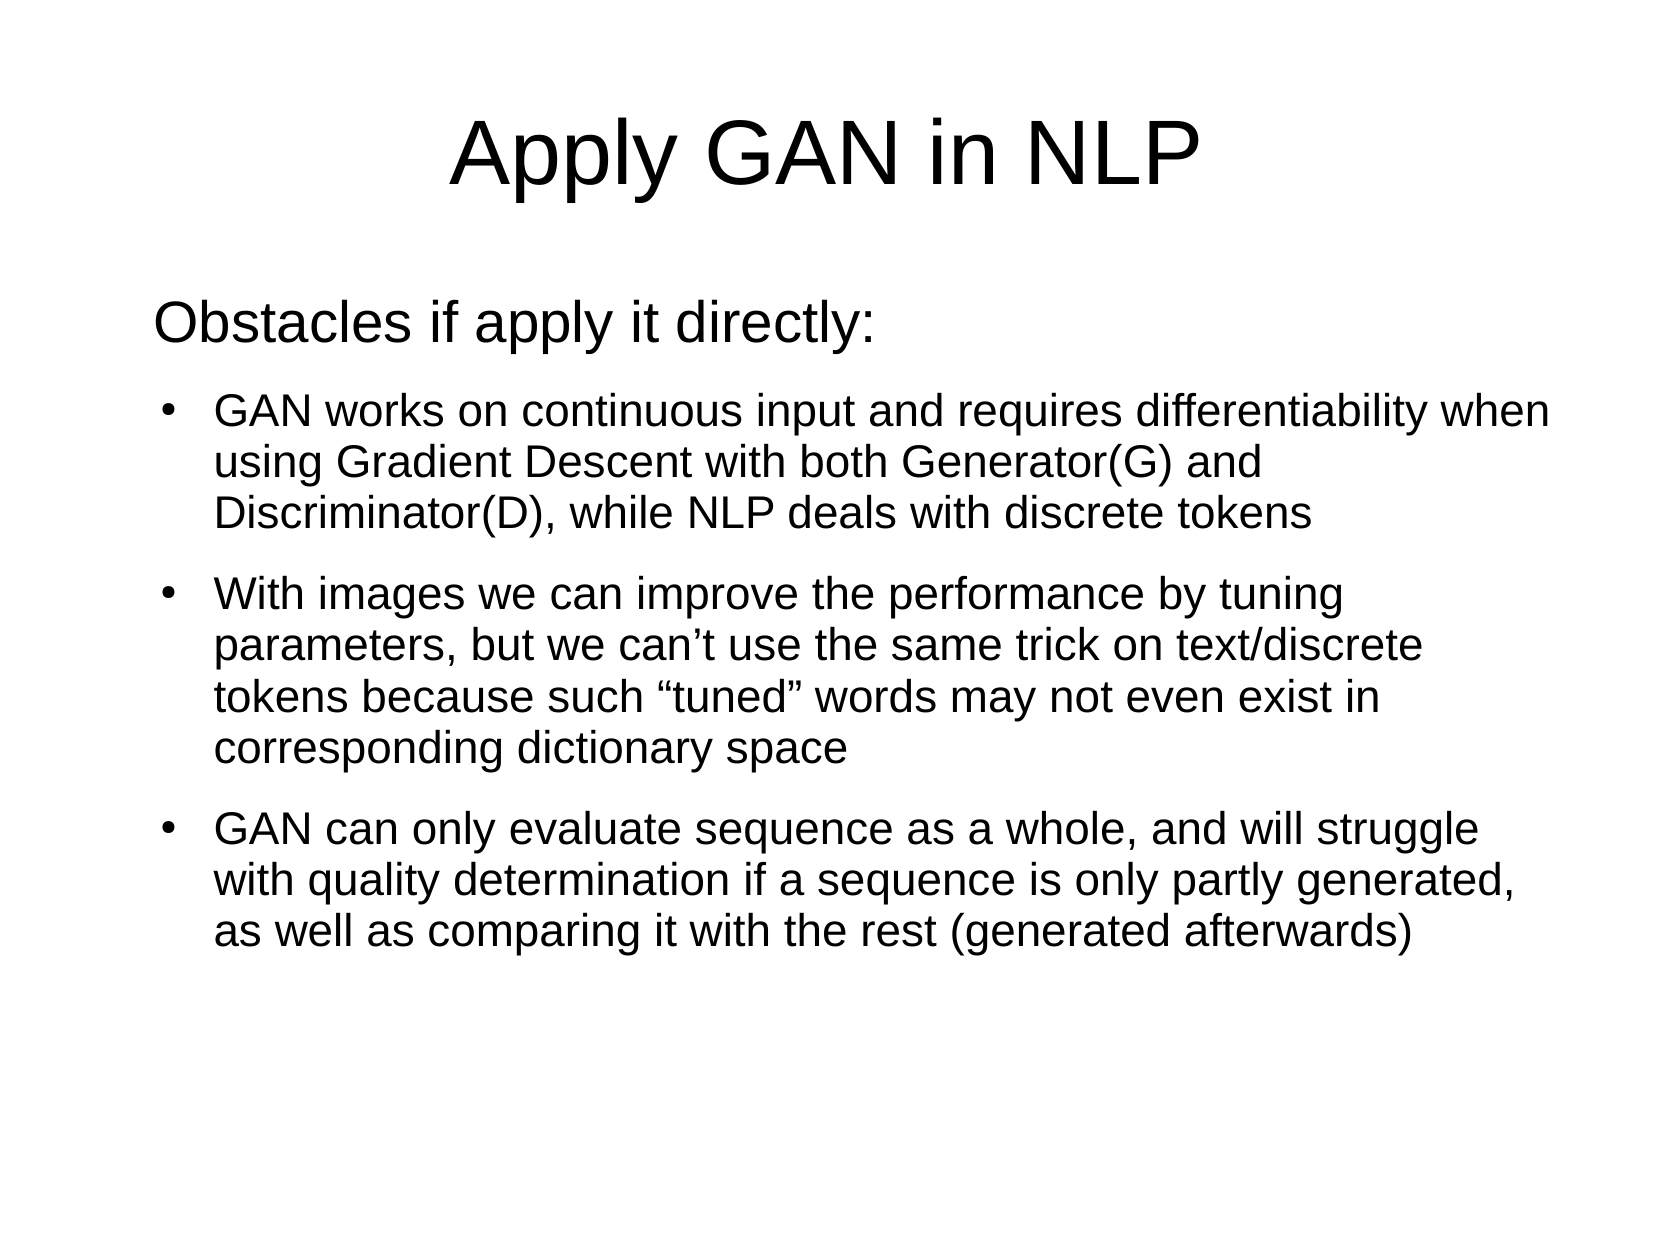

# Apply GAN in NLP
Obstacles if apply it directly:
GAN works on continuous input and requires differentiability when using Gradient Descent with both Generator(G) and Discriminator(D), while NLP deals with discrete tokens
With images we can improve the performance by tuning parameters, but we can’t use the same trick on text/discrete tokens because such “tuned” words may not even exist in corresponding dictionary space
GAN can only evaluate sequence as a whole, and will struggle with quality determination if a sequence is only partly generated, as well as comparing it with the rest (generated afterwards)